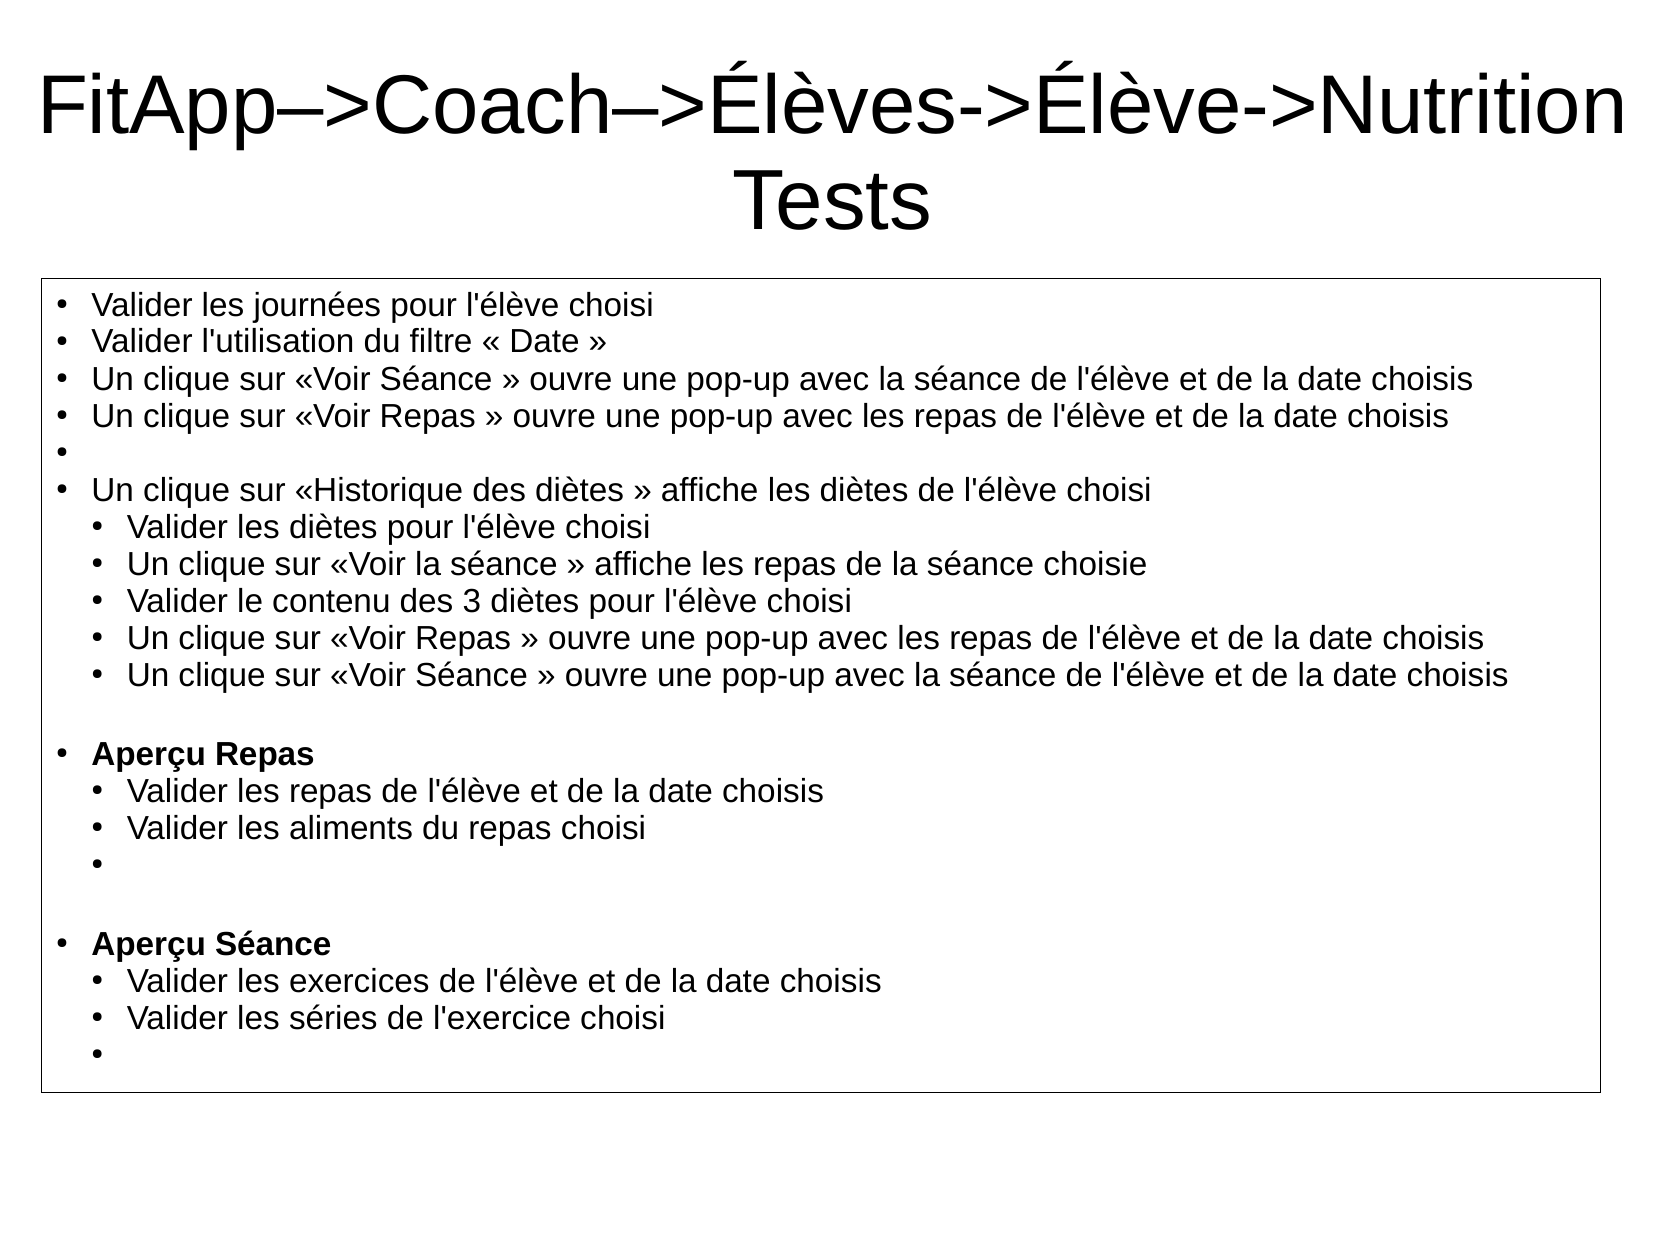

# FitApp–>Coach–>Élèves->Élève->Nutrition Tests
Valider les journées pour l'élève choisi
Valider l'utilisation du filtre « Date »
Un clique sur «Voir Séance » ouvre une pop-up avec la séance de l'élève et de la date choisis
Un clique sur «Voir Repas » ouvre une pop-up avec les repas de l'élève et de la date choisis
Un clique sur «Historique des diètes » affiche les diètes de l'élève choisi
Valider les diètes pour l'élève choisi
Un clique sur «Voir la séance » affiche les repas de la séance choisie
Valider le contenu des 3 diètes pour l'élève choisi
Un clique sur «Voir Repas » ouvre une pop-up avec les repas de l'élève et de la date choisis
Un clique sur «Voir Séance » ouvre une pop-up avec la séance de l'élève et de la date choisis
Aperçu Repas
Valider les repas de l'élève et de la date choisis
Valider les aliments du repas choisi
Aperçu Séance
Valider les exercices de l'élève et de la date choisis
Valider les séries de l'exercice choisi